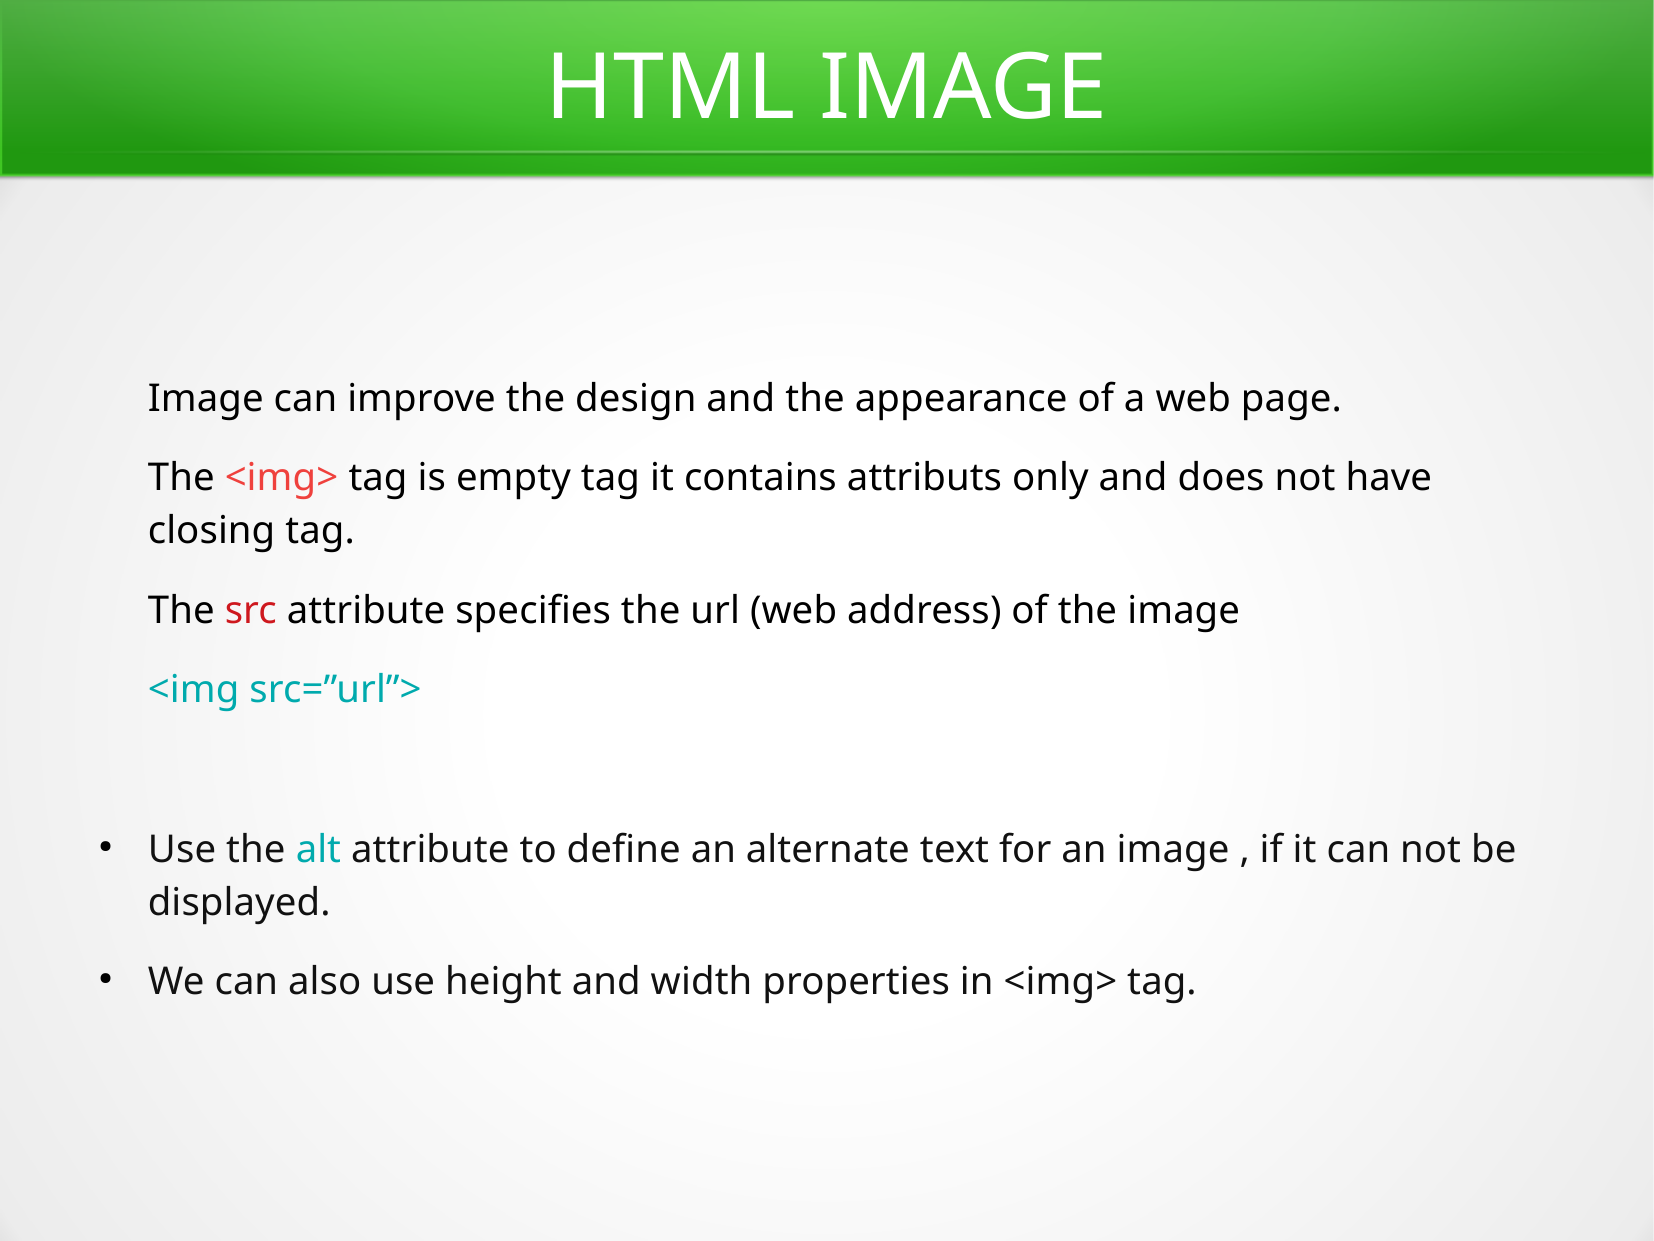

# HTML IMAGE
Image can improve the design and the appearance of a web page.
The <img> tag is empty tag it contains attributs only and does not have closing tag.
The src attribute specifies the url (web address) of the image
<img src=”url”>
Use the alt attribute to define an alternate text for an image , if it can not be displayed.
We can also use height and width properties in <img> tag.